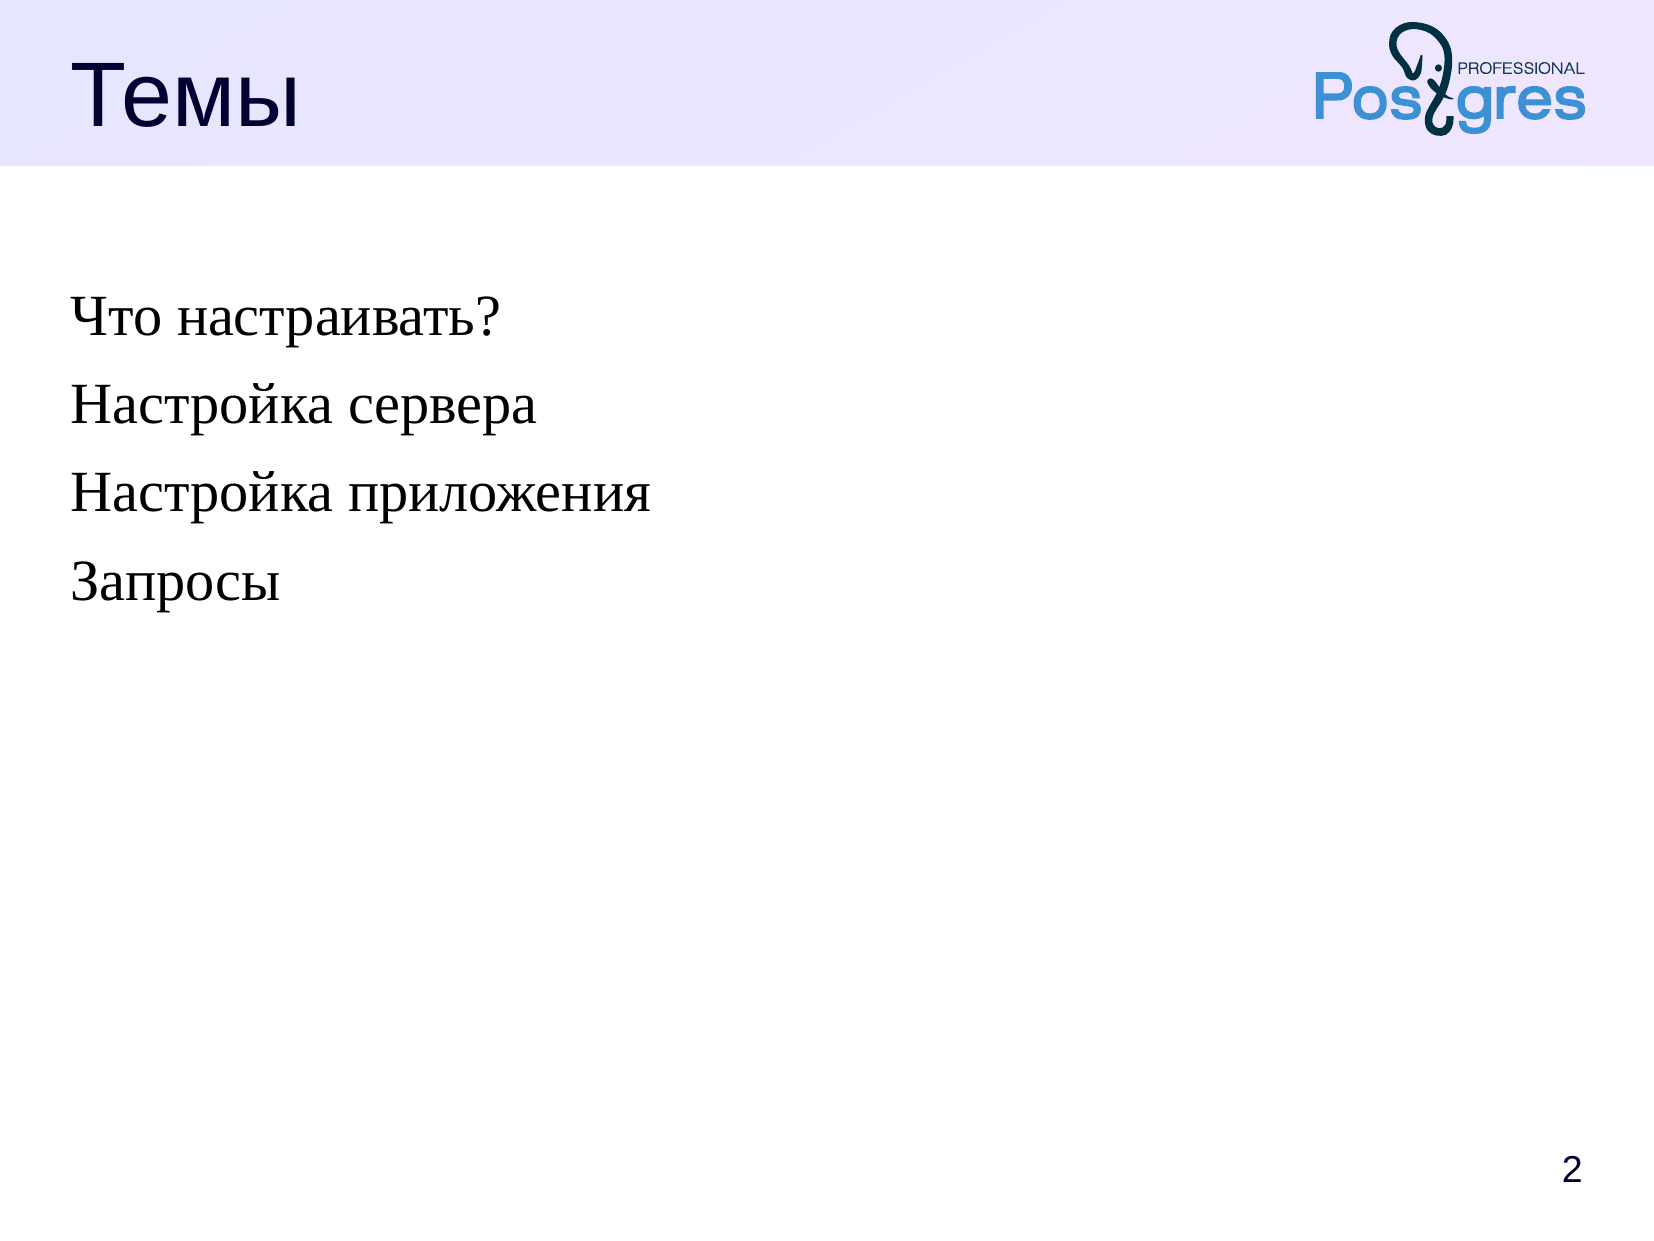

# Темы
Что настраивать?
Настройка сервера
Настройка приложения
Запросы